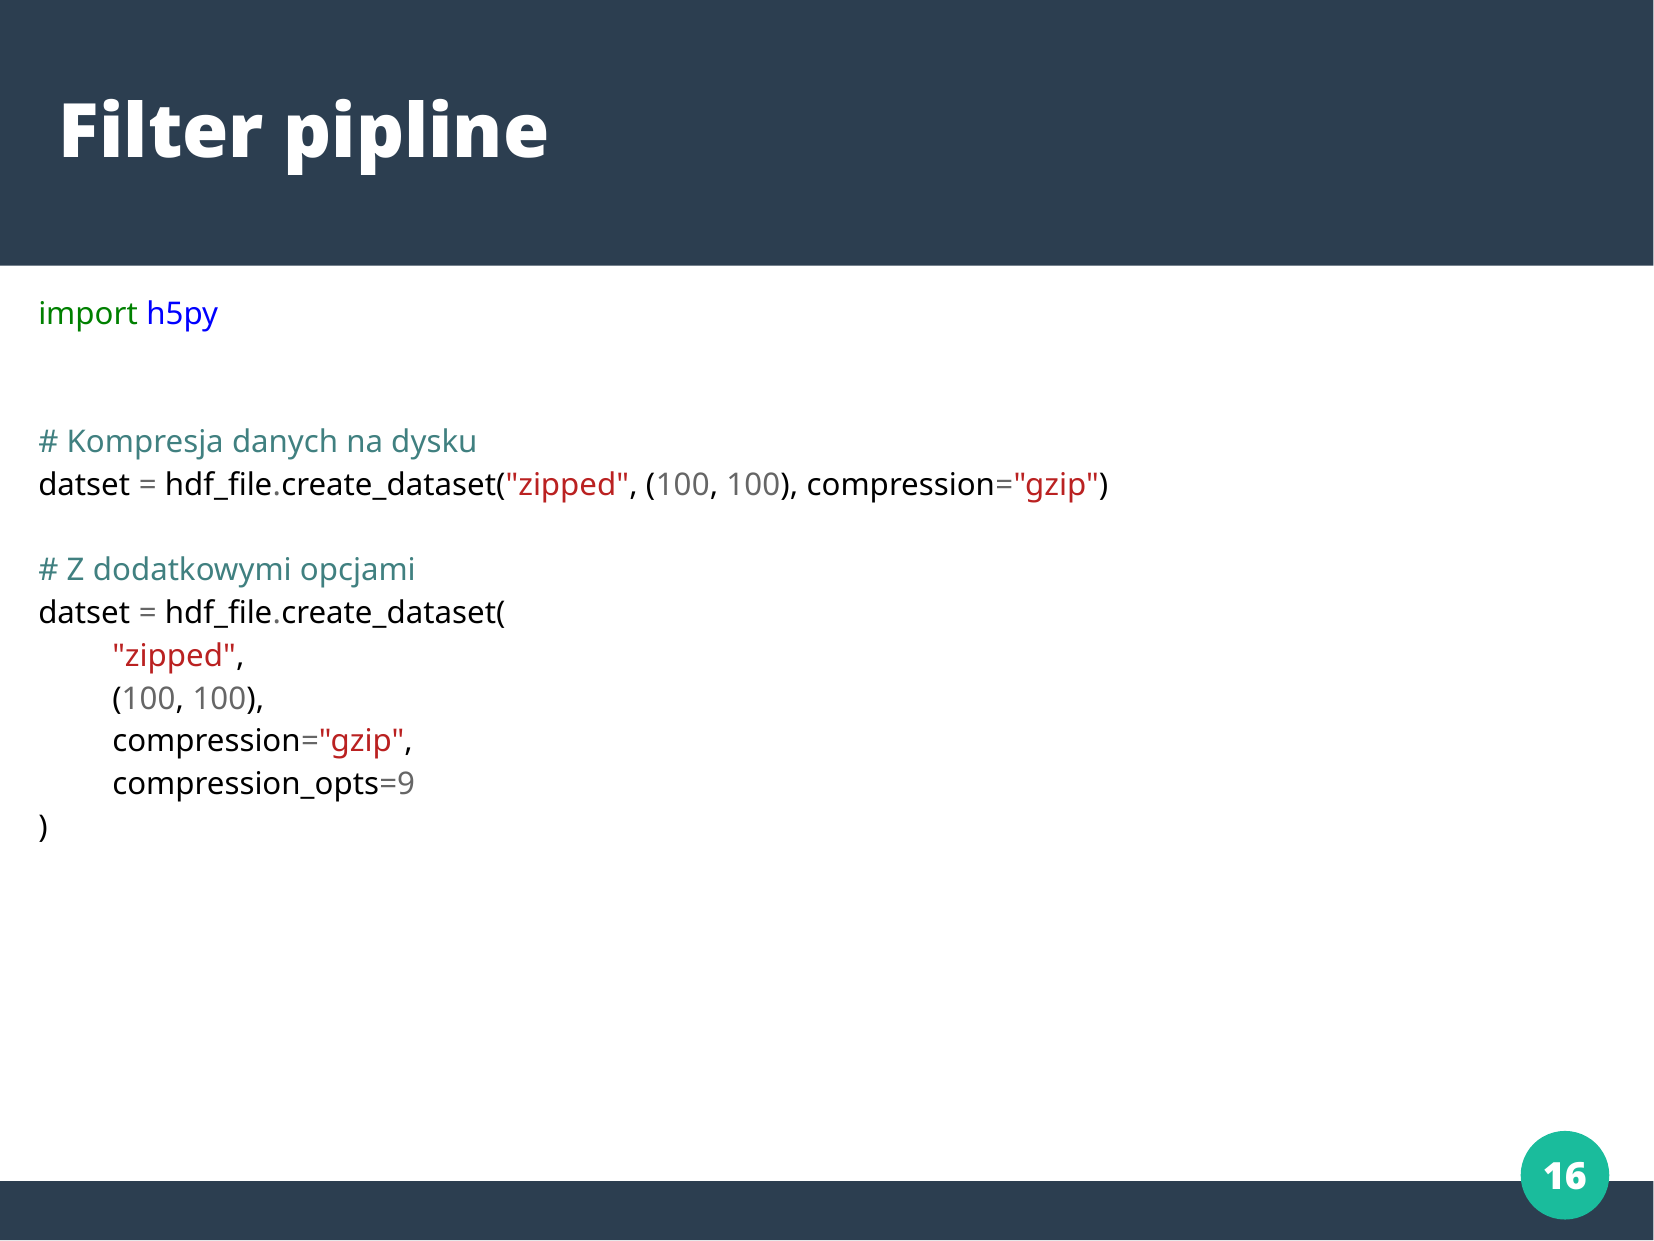

# Filter pipline
import h5py
# Kompresja danych na dysku
datset = hdf_file.create_dataset("zipped", (100, 100), compression="gzip")
# Z dodatkowymi opcjami
datset = hdf_file.create_dataset(
	"zipped",
	(100, 100),
	compression="gzip",
	compression_opts=9
)
16